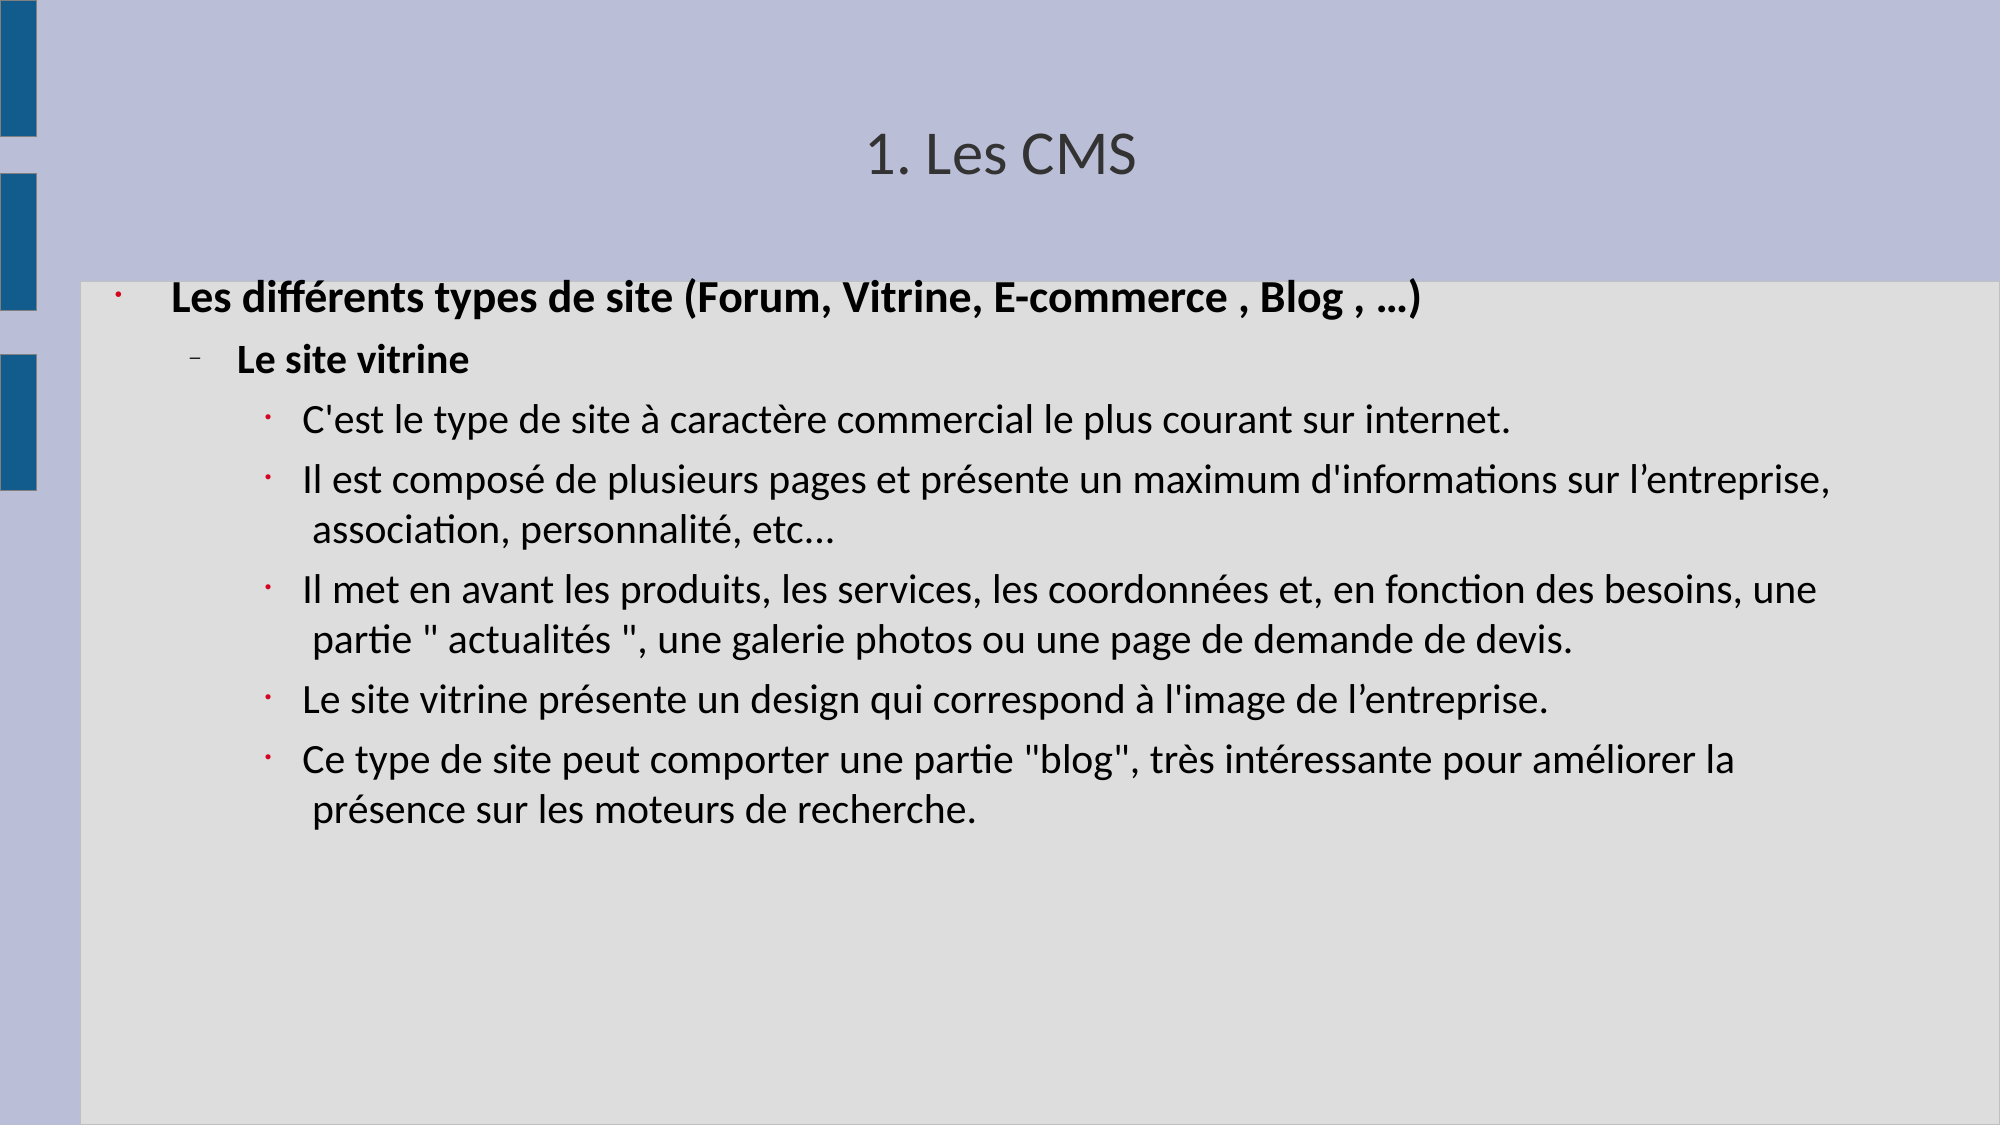

# 1. Les CMS
Les différents types de site (Forum, Vitrine, E-commerce , Blog , …)
Le site vitrine
C'est le type de site à caractère commercial le plus courant sur internet.
Il est composé de plusieurs pages et présente un maximum d'informations sur l’entreprise, association, personnalité, etc...
Il met en avant les produits, les services, les coordonnées et, en fonction des besoins, une partie " actualités ", une galerie photos ou une page de demande de devis.
Le site vitrine présente un design qui correspond à l'image de l’entreprise.
Ce type de site peut comporter une partie "blog", très intéressante pour améliorer la présence sur les moteurs de recherche.